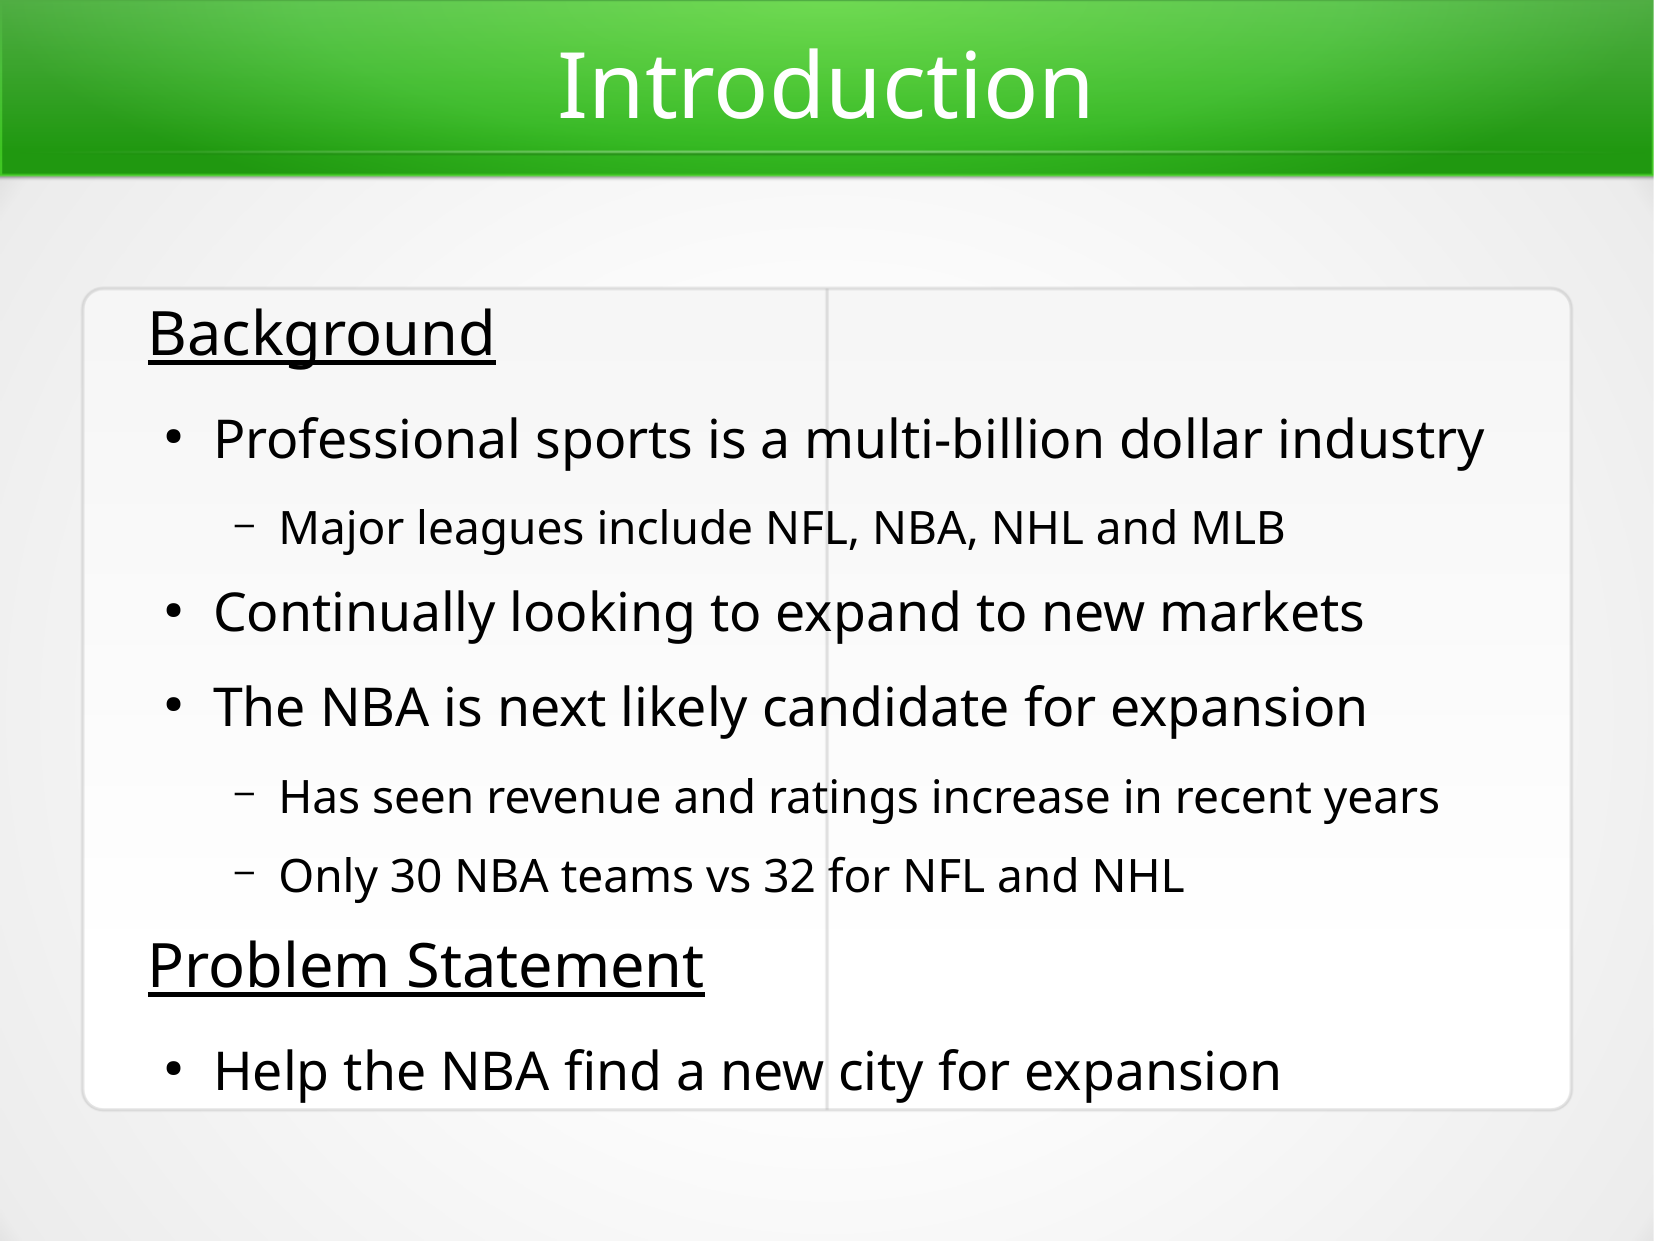

# Introduction
Background
Professional sports is a multi-billion dollar industry
Major leagues include NFL, NBA, NHL and MLB
Continually looking to expand to new markets
The NBA is next likely candidate for expansion
Has seen revenue and ratings increase in recent years
Only 30 NBA teams vs 32 for NFL and NHL
Problem Statement
Help the NBA find a new city for expansion